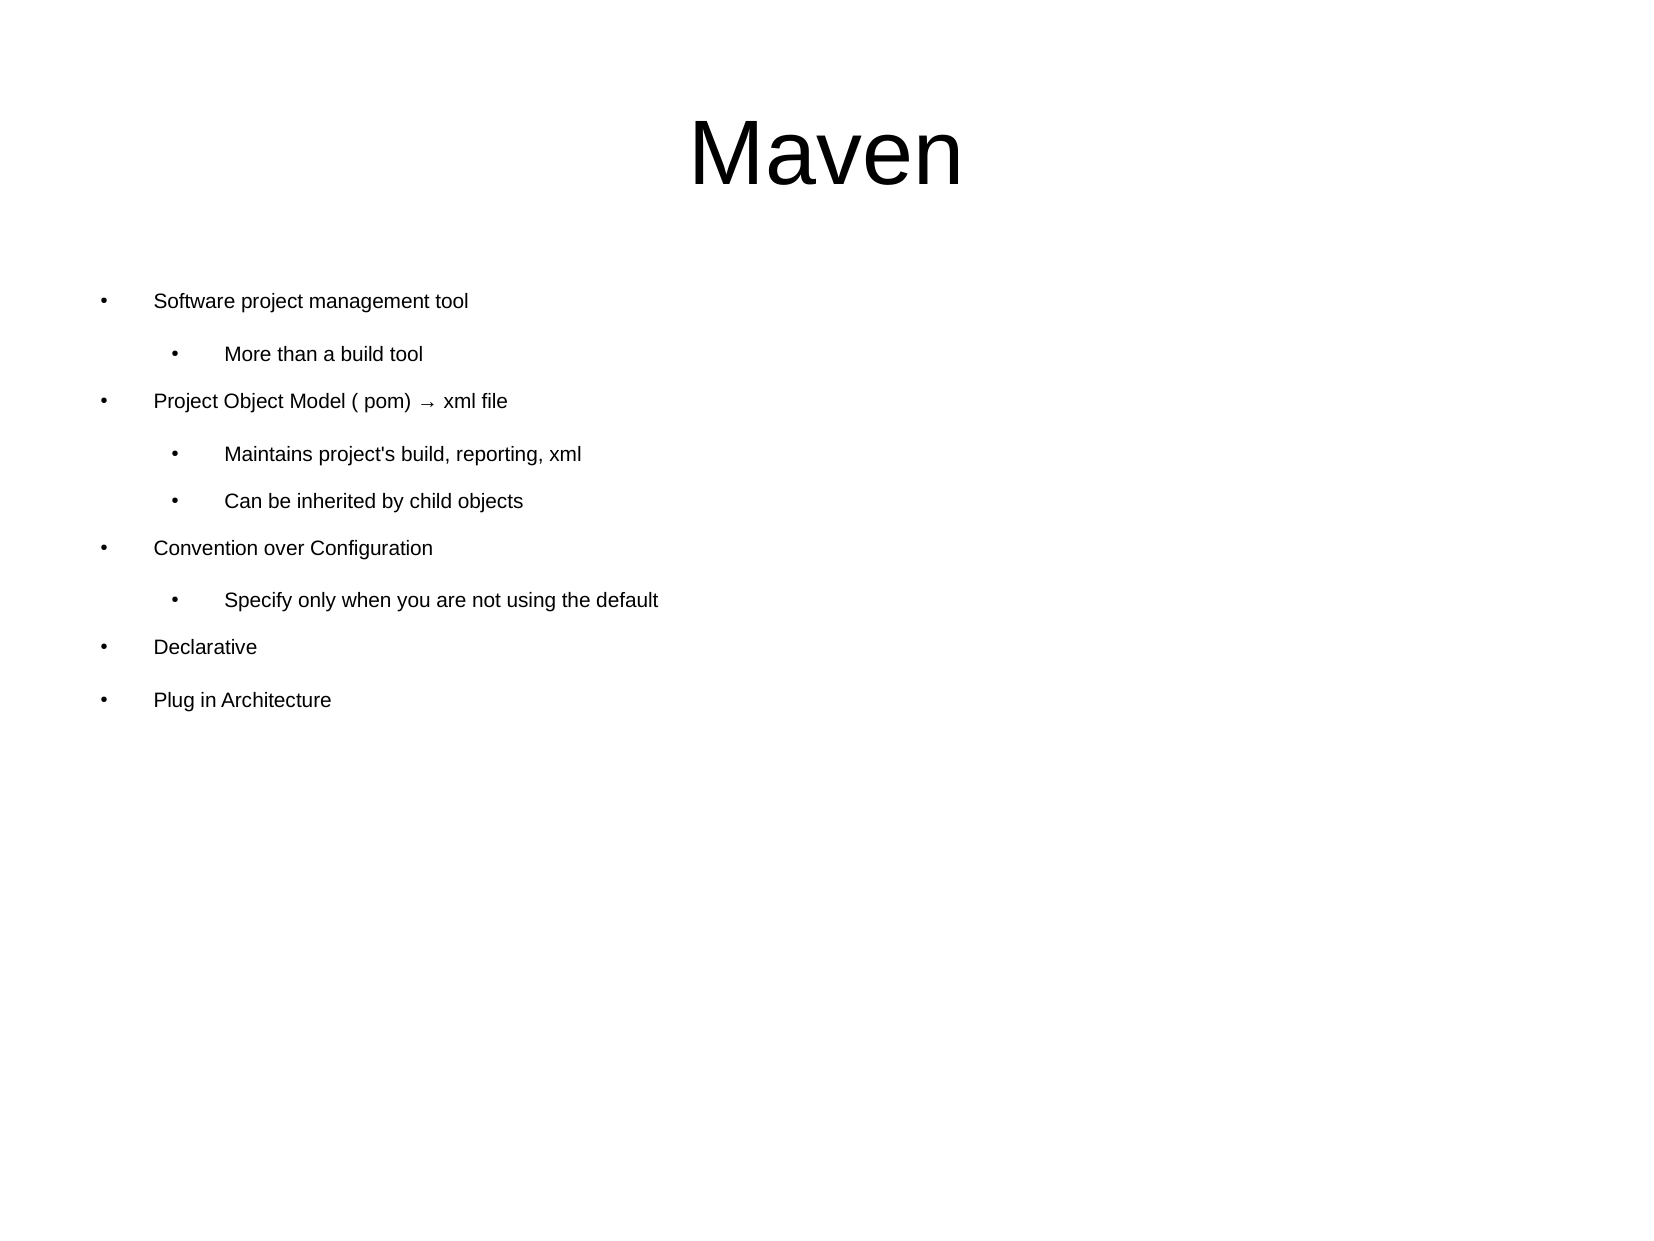

# Maven
Software project management tool
More than a build tool
Project Object Model ( pom) → xml file
Maintains project's build, reporting, xml
Can be inherited by child objects
Convention over Configuration
Specify only when you are not using the default
Declarative
Plug in Architecture